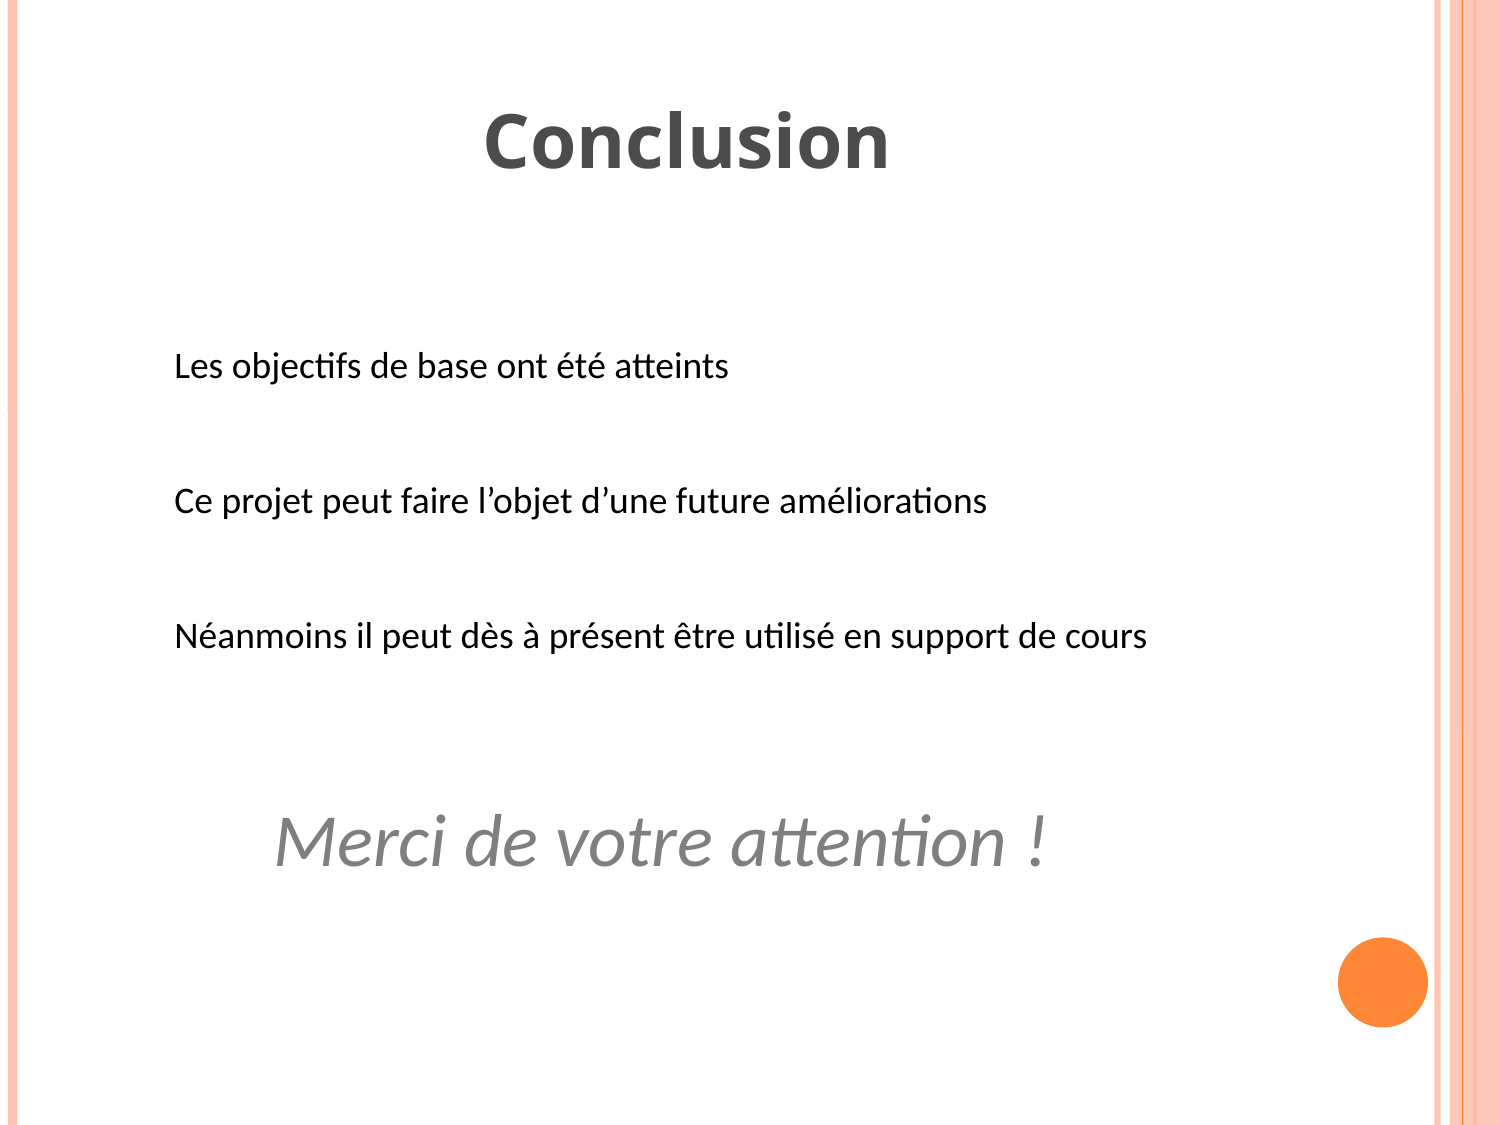

Conclusion
Les objectifs de base ont été atteints
Ce projet peut faire l’objet d’une future améliorations
Néanmoins il peut dès à présent être utilisé en support de cours
Merci de votre attention !